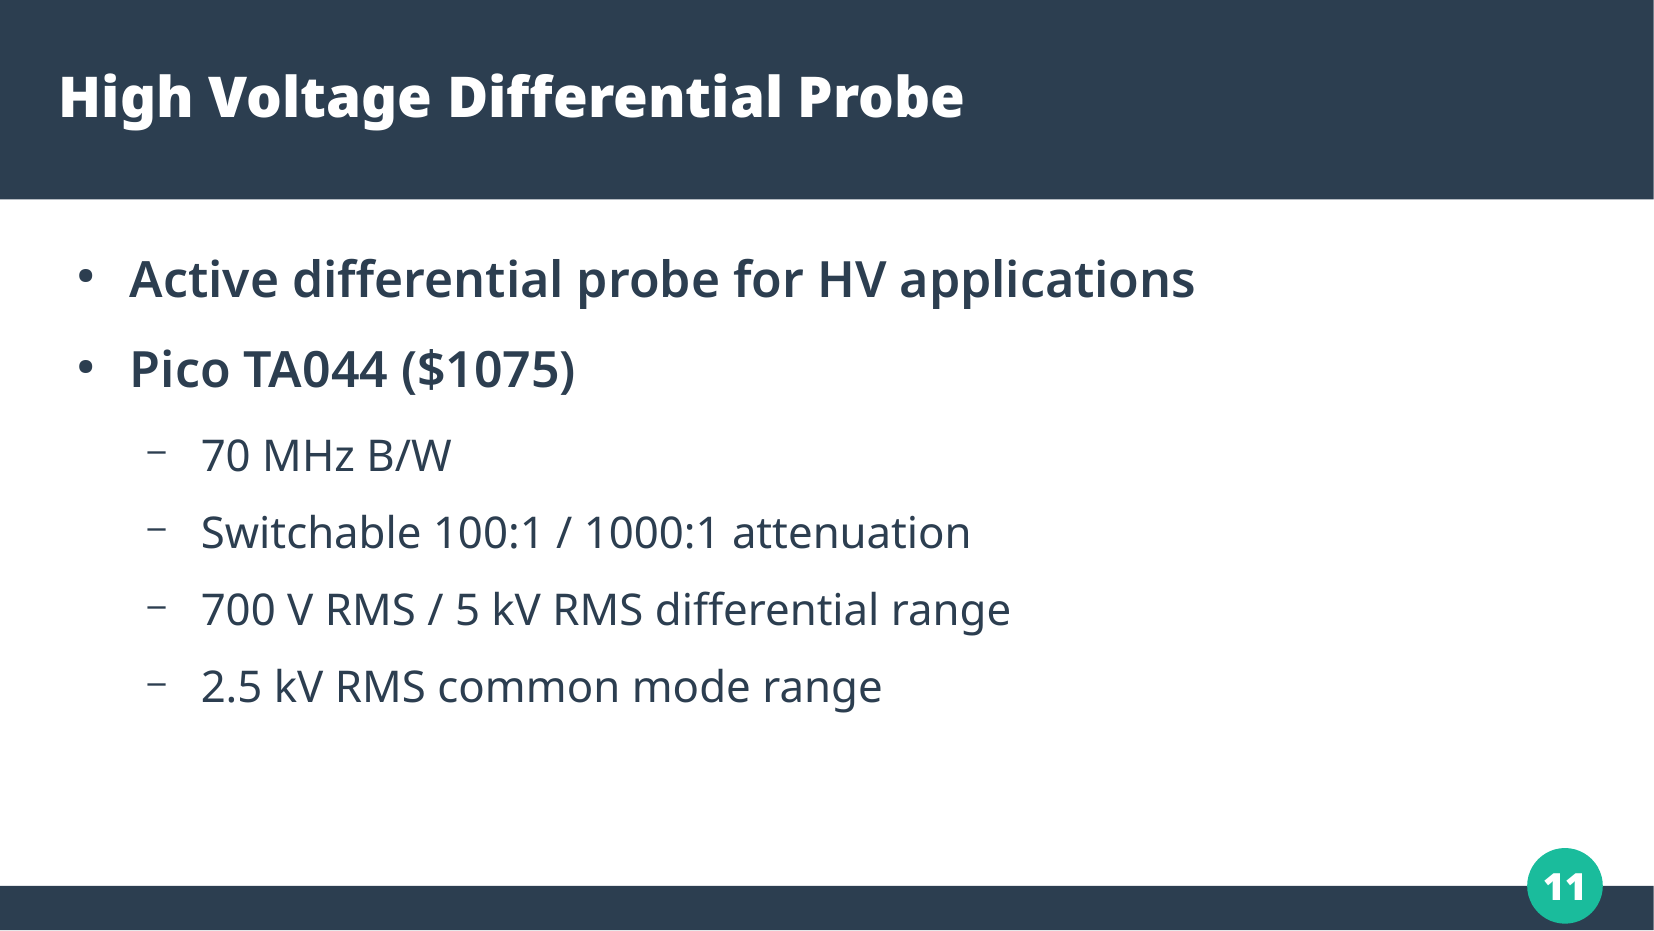

# High Voltage Differential Probe
Active differential probe for HV applications
Pico TA044 ($1075)
70 MHz B/W
Switchable 100:1 / 1000:1 attenuation
700 V RMS / 5 kV RMS differential range
2.5 kV RMS common mode range